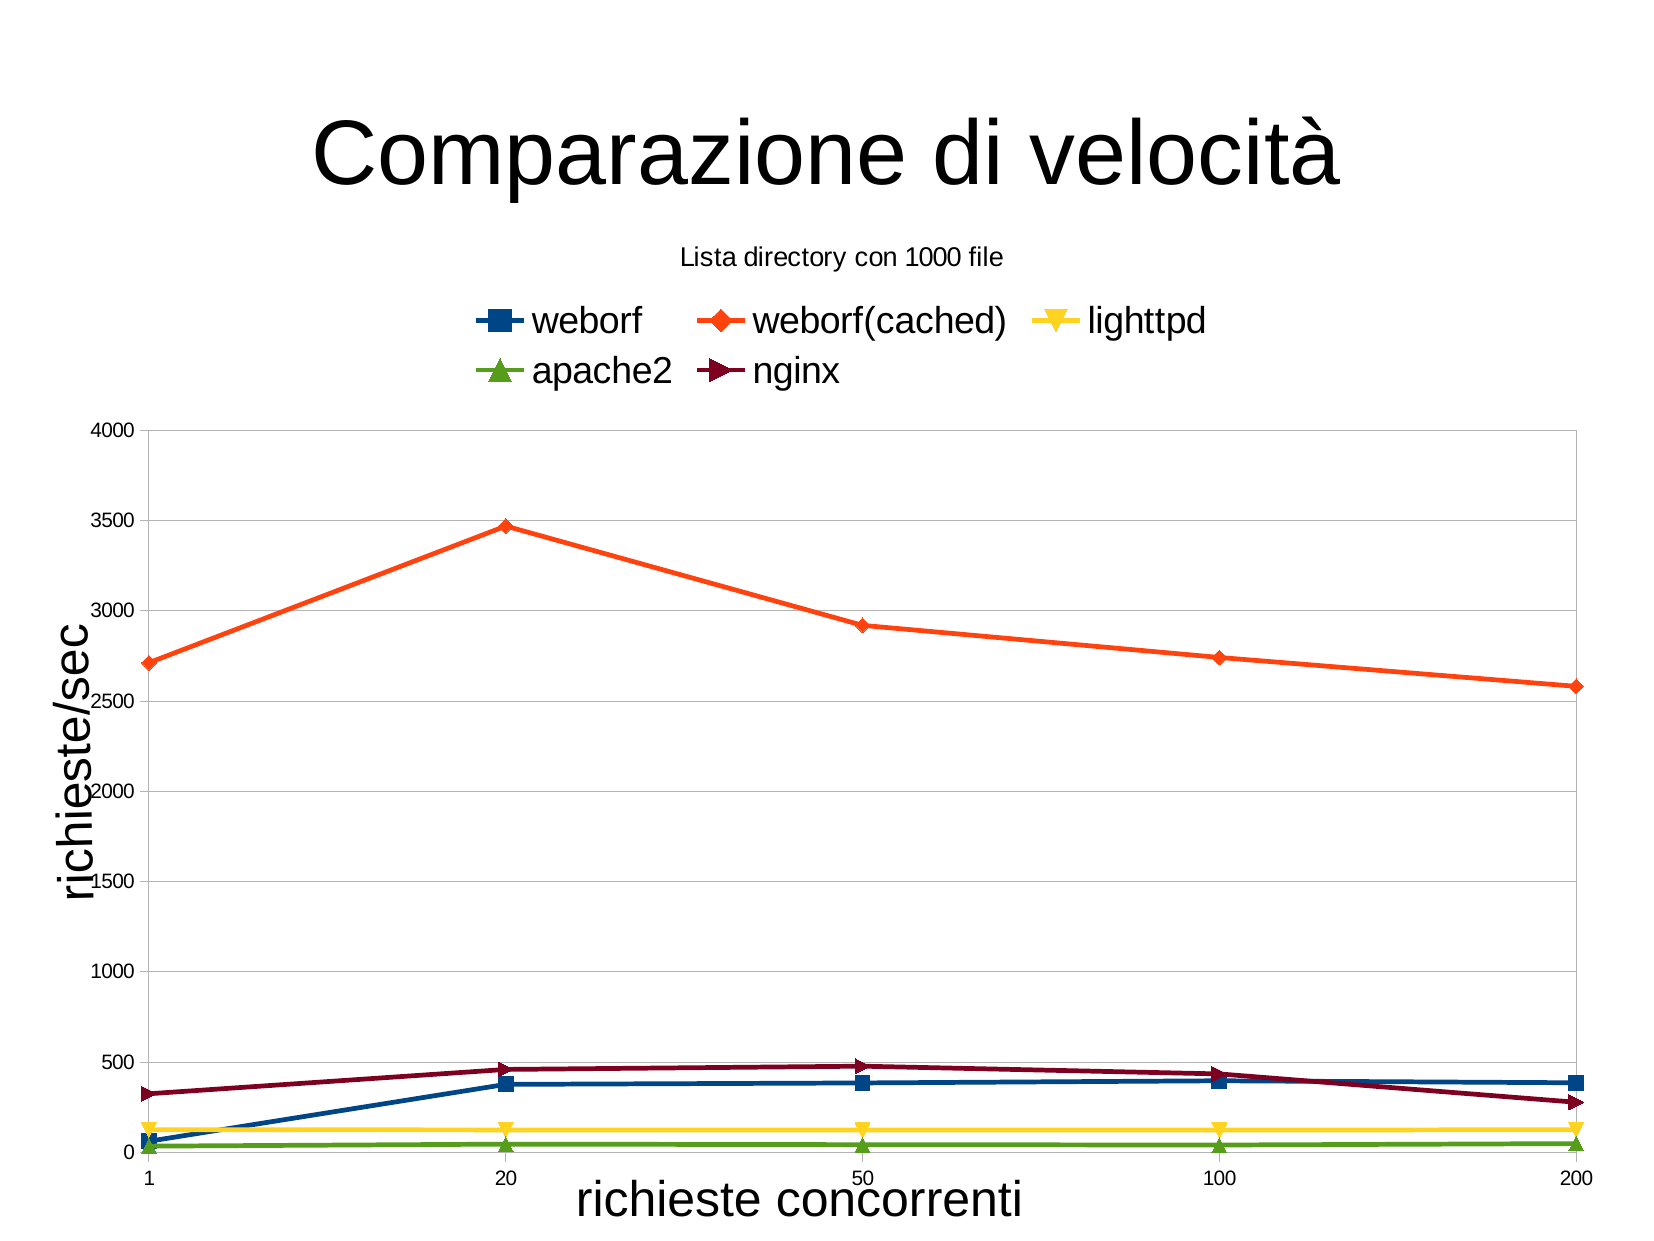

# Comparazione di velocità
### Chart: Lista directory con 1000 file
| Category | weborf | weborf(cached) | lighttpd | apache2 | nginx |
|---|---|---|---|---|---|
| 1 | 61.0 | 2713.0 | 125.0 | 34.0 | 324.0 |
| 20 | 376.0 | 3470.0 | 124.0 | 45.0 | 459.0 |
| 50 | 384.0 | 2920.0 | 124.0 | 42.0 | 477.0 |
| 100 | 396.0 | 2742.0 | 123.0 | 40.0 | 434.0 |
| 200 | 385.0 | 2582.0 | 125.0 | 48.0 | 277.0 |richieste/sec
richieste concorrenti